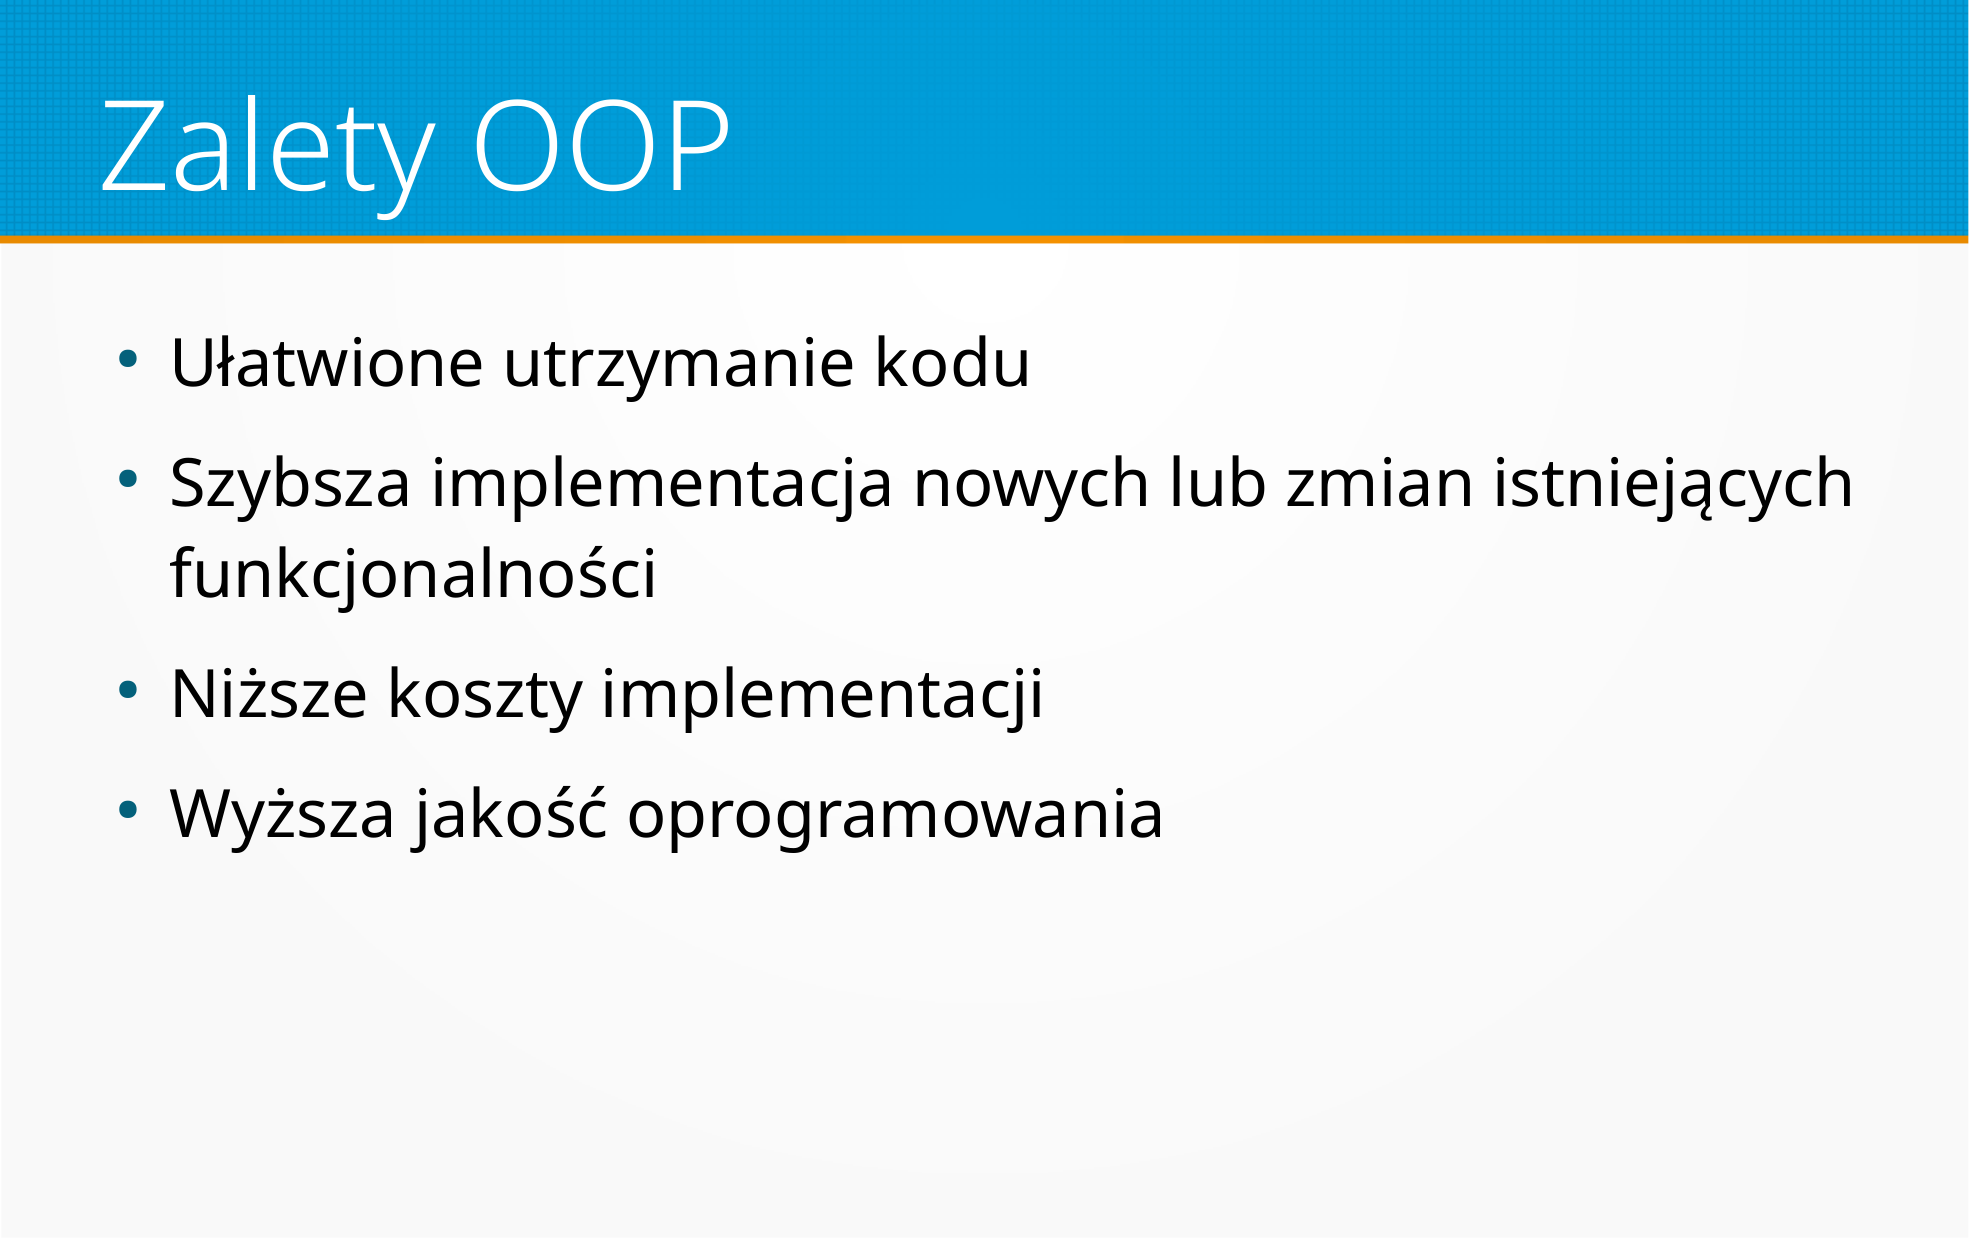

# Zalety OOP
Ułatwione utrzymanie kodu
Szybsza implementacja nowych lub zmian istniejących funkcjonalności
Niższe koszty implementacji
Wyższa jakość oprogramowania